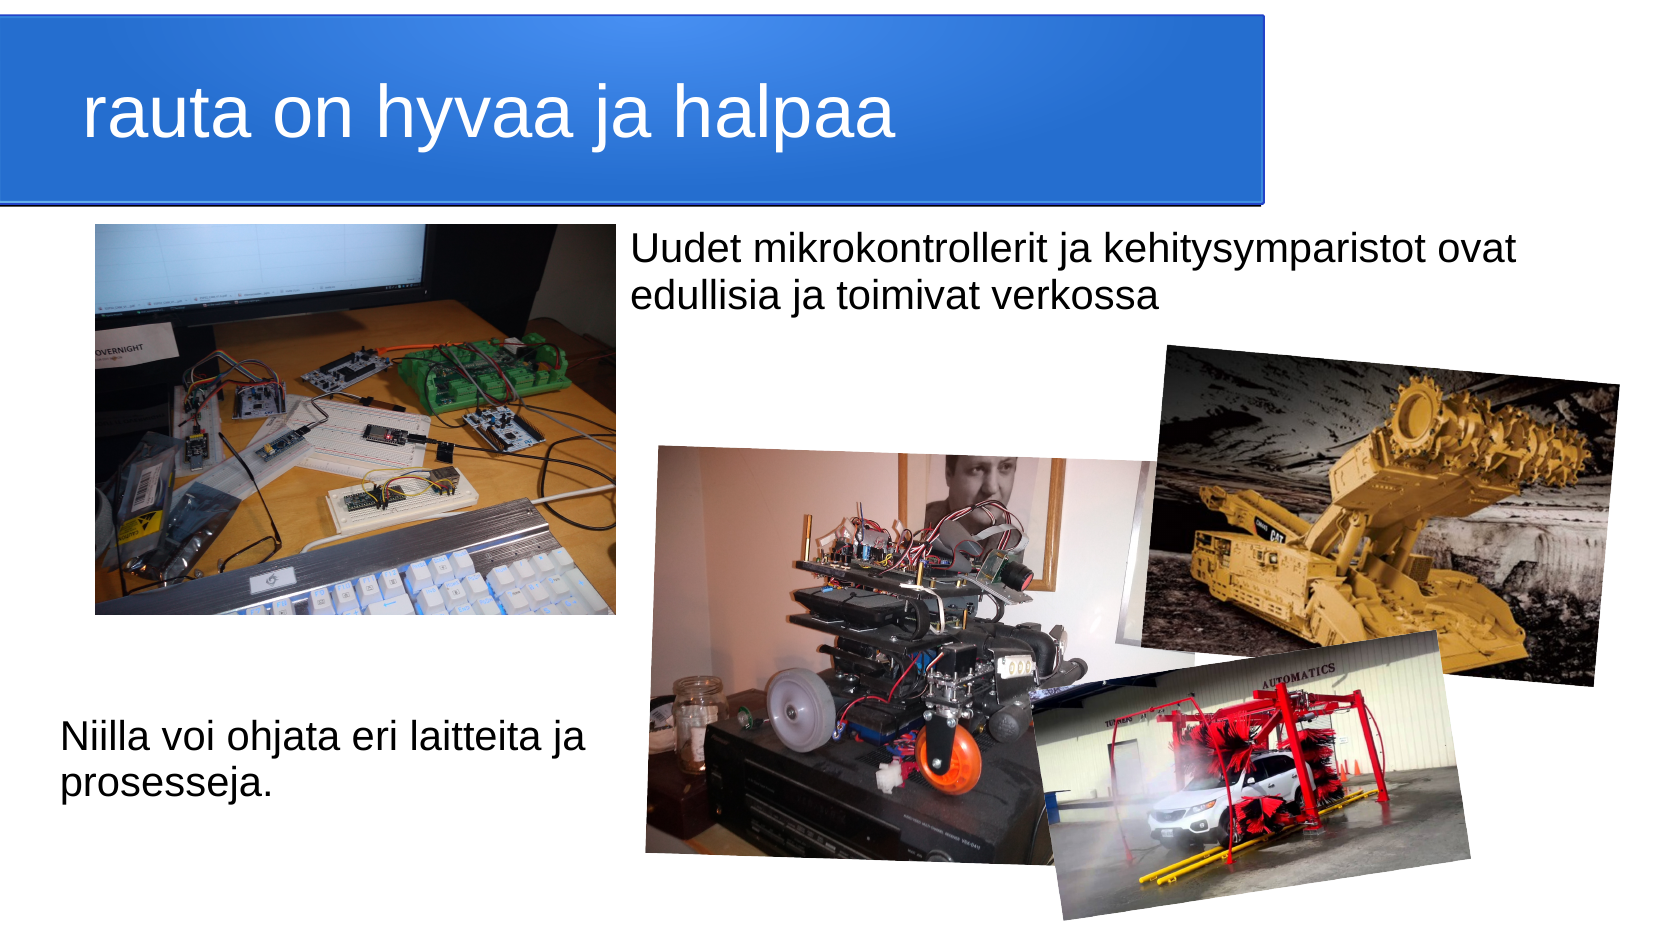

# rauta on hyvaa ja halpaa
Uudet mikrokontrollerit ja kehitysymparistot ovat edullisia ja toimivat verkossa
Niilla voi ohjata eri laitteita ja prosesseja.